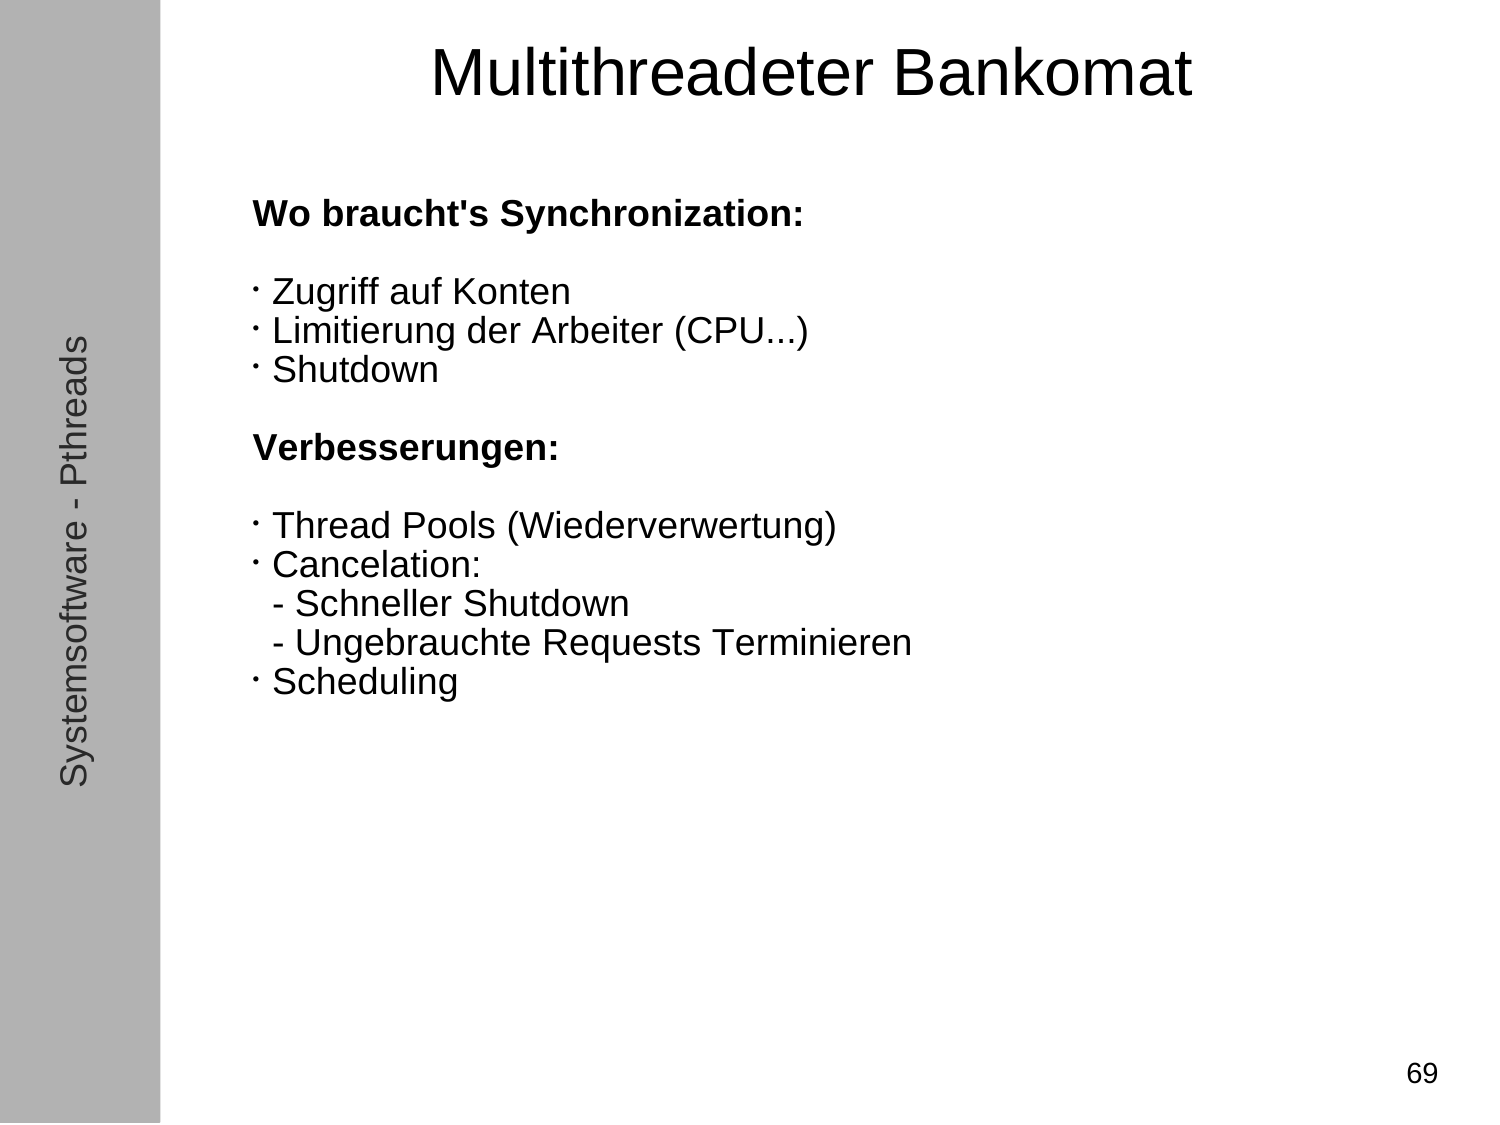

Multithreadeter Bankomat
Wo braucht's Synchronization:
Zugriff auf Konten
Limitierung der Arbeiter (CPU...)
Shutdown
Verbesserungen:
Thread Pools (Wiederverwertung)
Cancelation:
- Schneller Shutdown
- Ungebrauchte Requests Terminieren
Scheduling
Systemsoftware - Pthreads